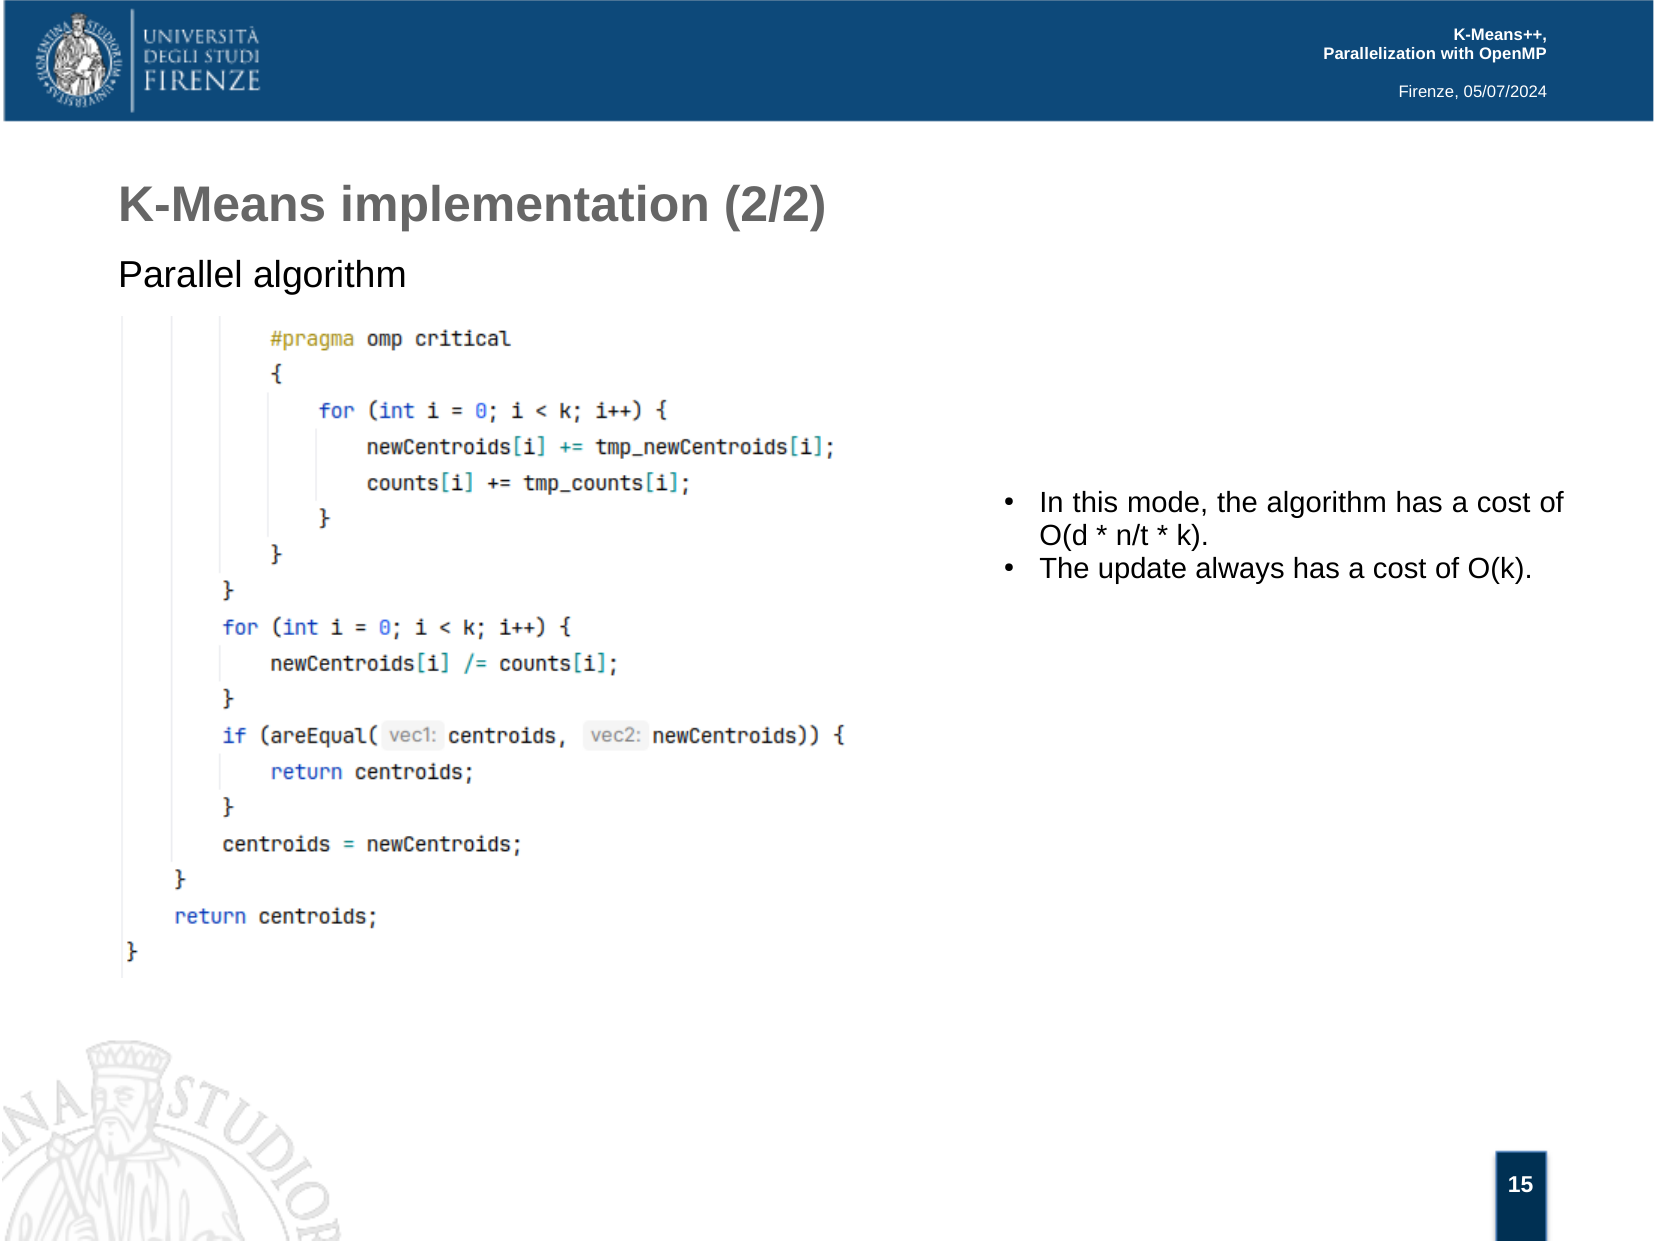

K-Means++,
Parallelization with OpenMP
Firenze, 05/07/2024
K-Means implementation (2/2)
Parallel algorithm
In this mode, the algorithm has a cost of O(d * n/t * k).
The update always has a cost of O(k).
15